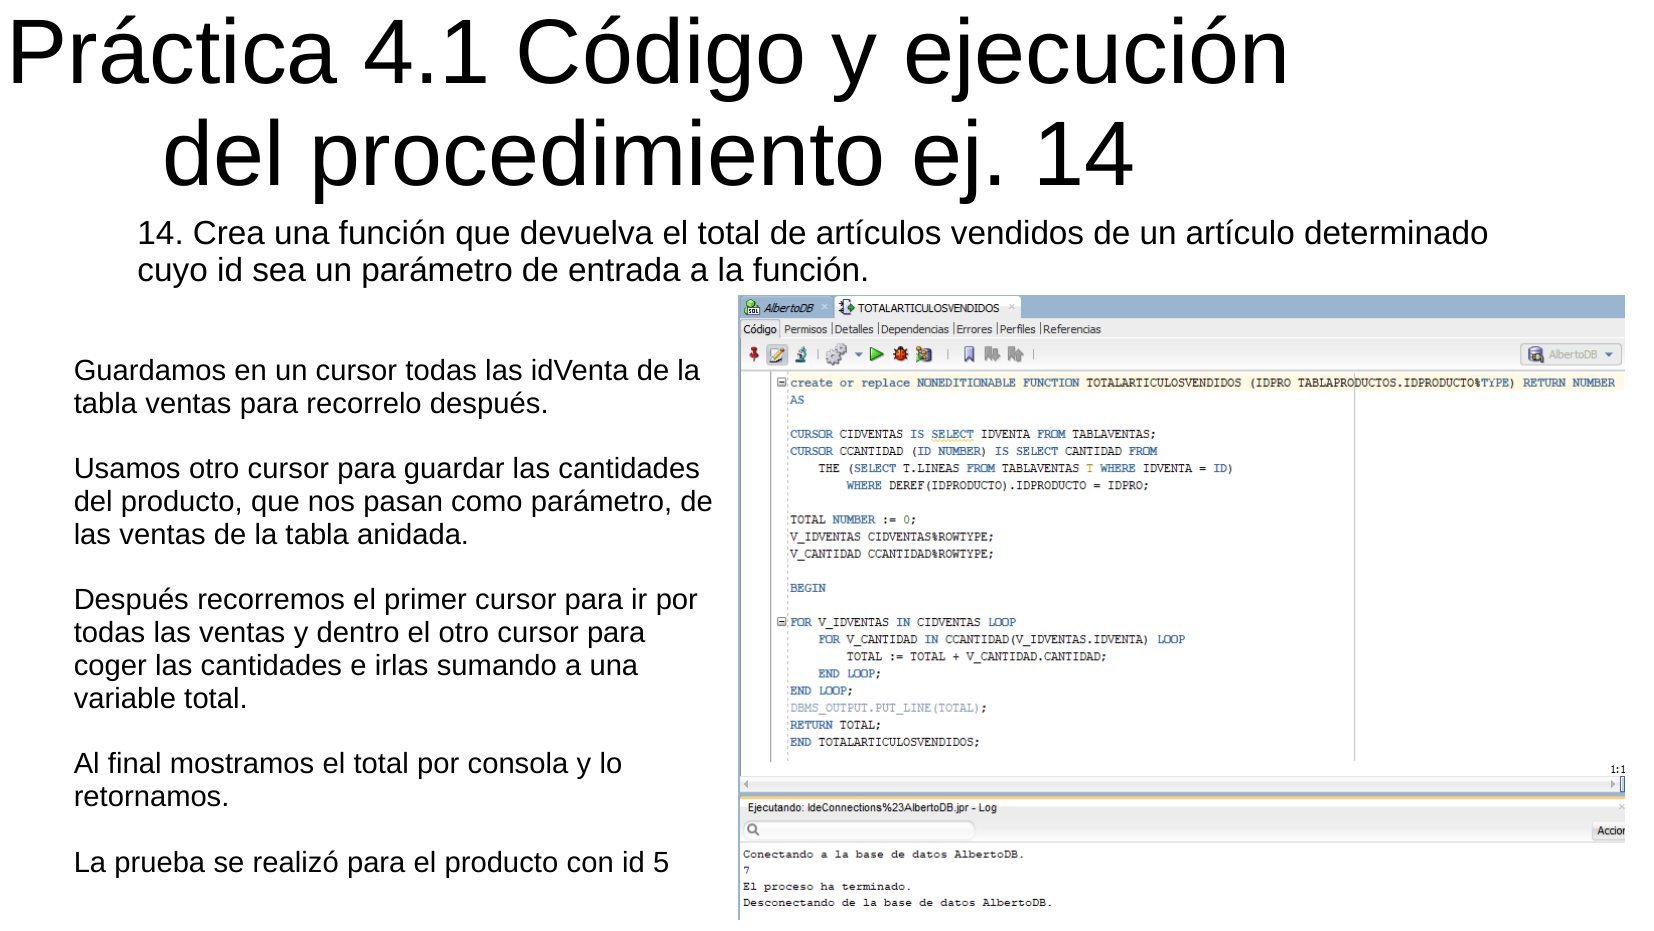

# Práctica 4.1 Código y ejecución del procedimiento ej. 14
14. Crea una función que devuelva el total de artículos vendidos de un artículo determinado
cuyo id sea un parámetro de entrada a la función.
Guardamos en un cursor todas las idVenta de la tabla ventas para recorrelo después.
Usamos otro cursor para guardar las cantidades del producto, que nos pasan como parámetro, de las ventas de la tabla anidada.
Después recorremos el primer cursor para ir por todas las ventas y dentro el otro cursor para coger las cantidades e irlas sumando a una variable total.
Al final mostramos el total por consola y lo retornamos.
La prueba se realizó para el producto con id 5